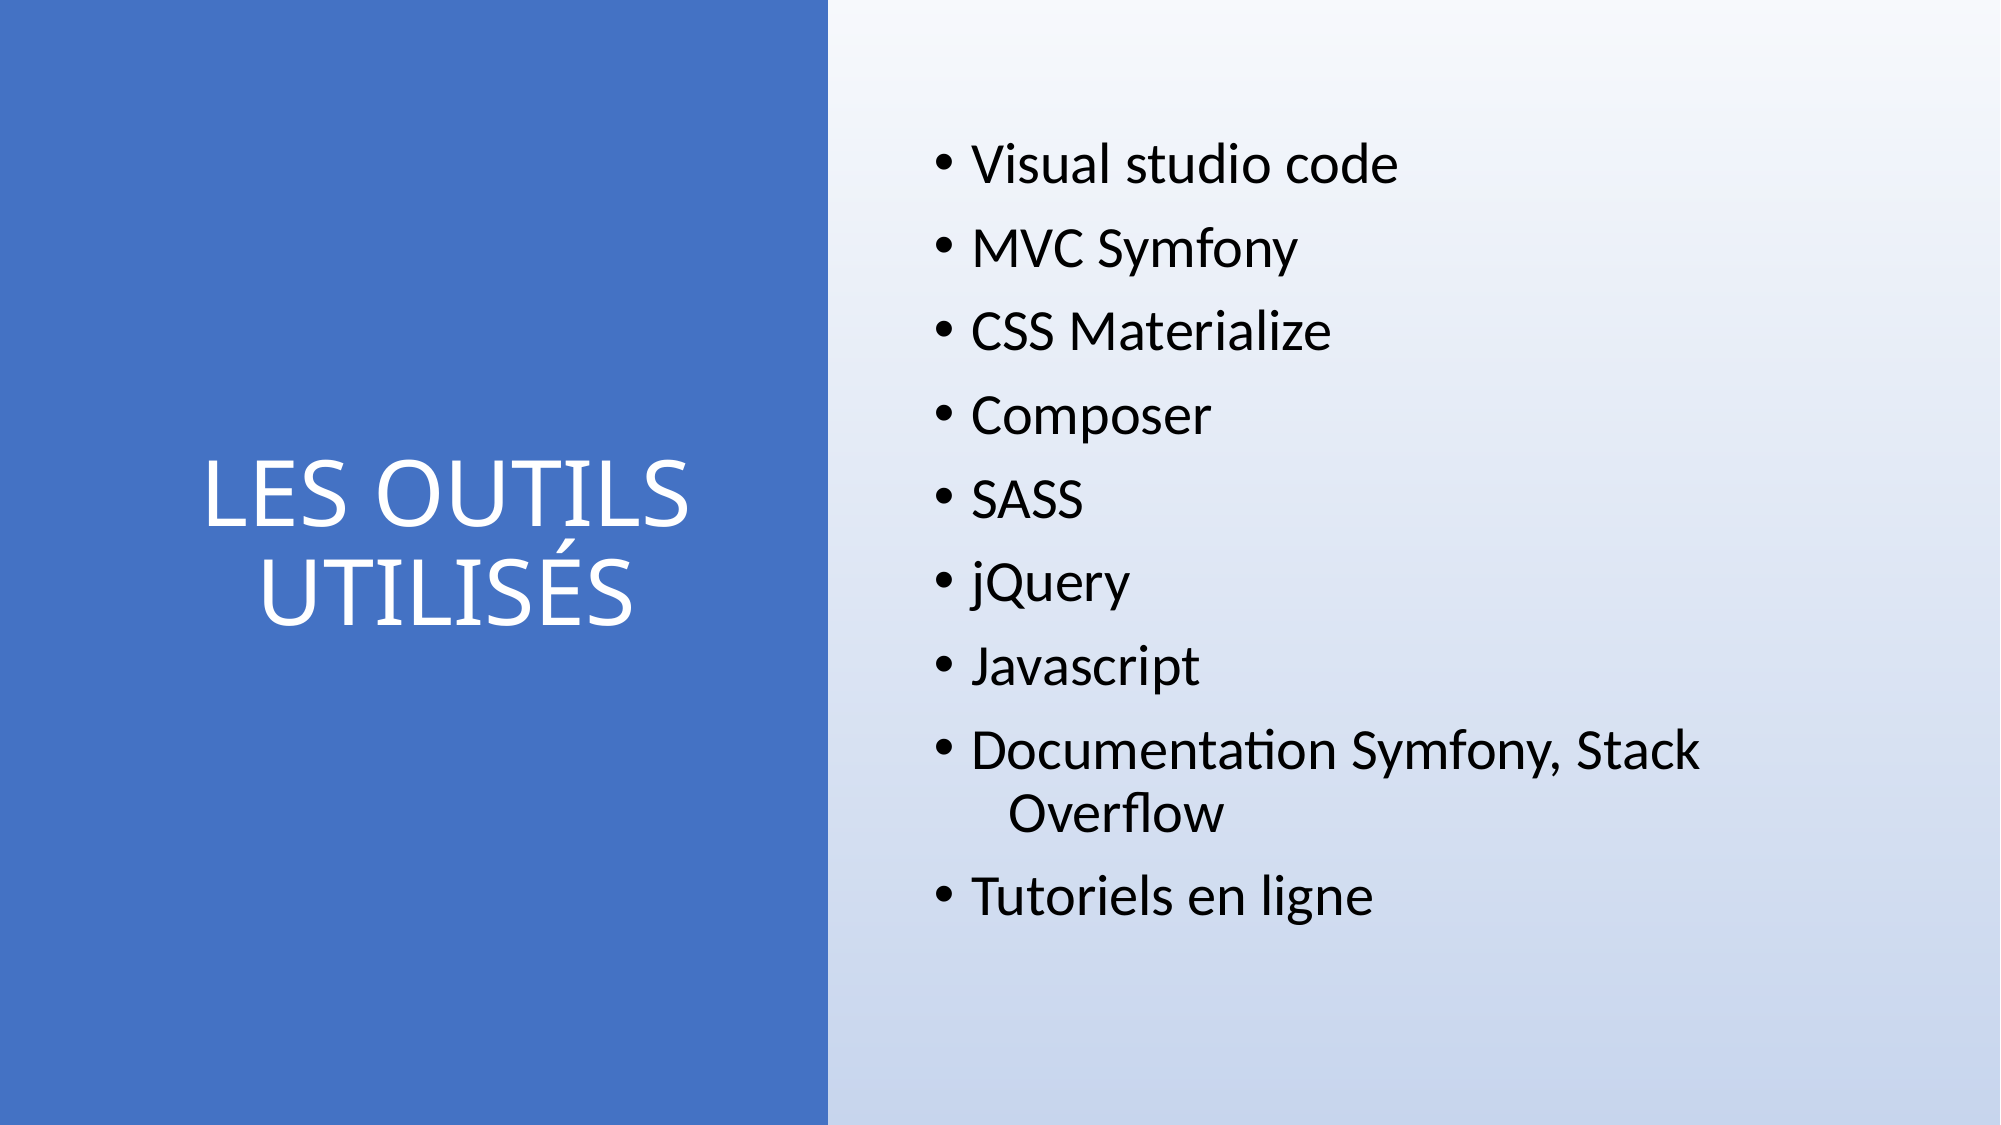

# LES OUTILS UTILISÉS
Visual studio code
MVC Symfony
CSS Materialize
Composer
SASS
jQuery
Javascript
Documentation Symfony, Stack Overflow
Tutoriels en ligne